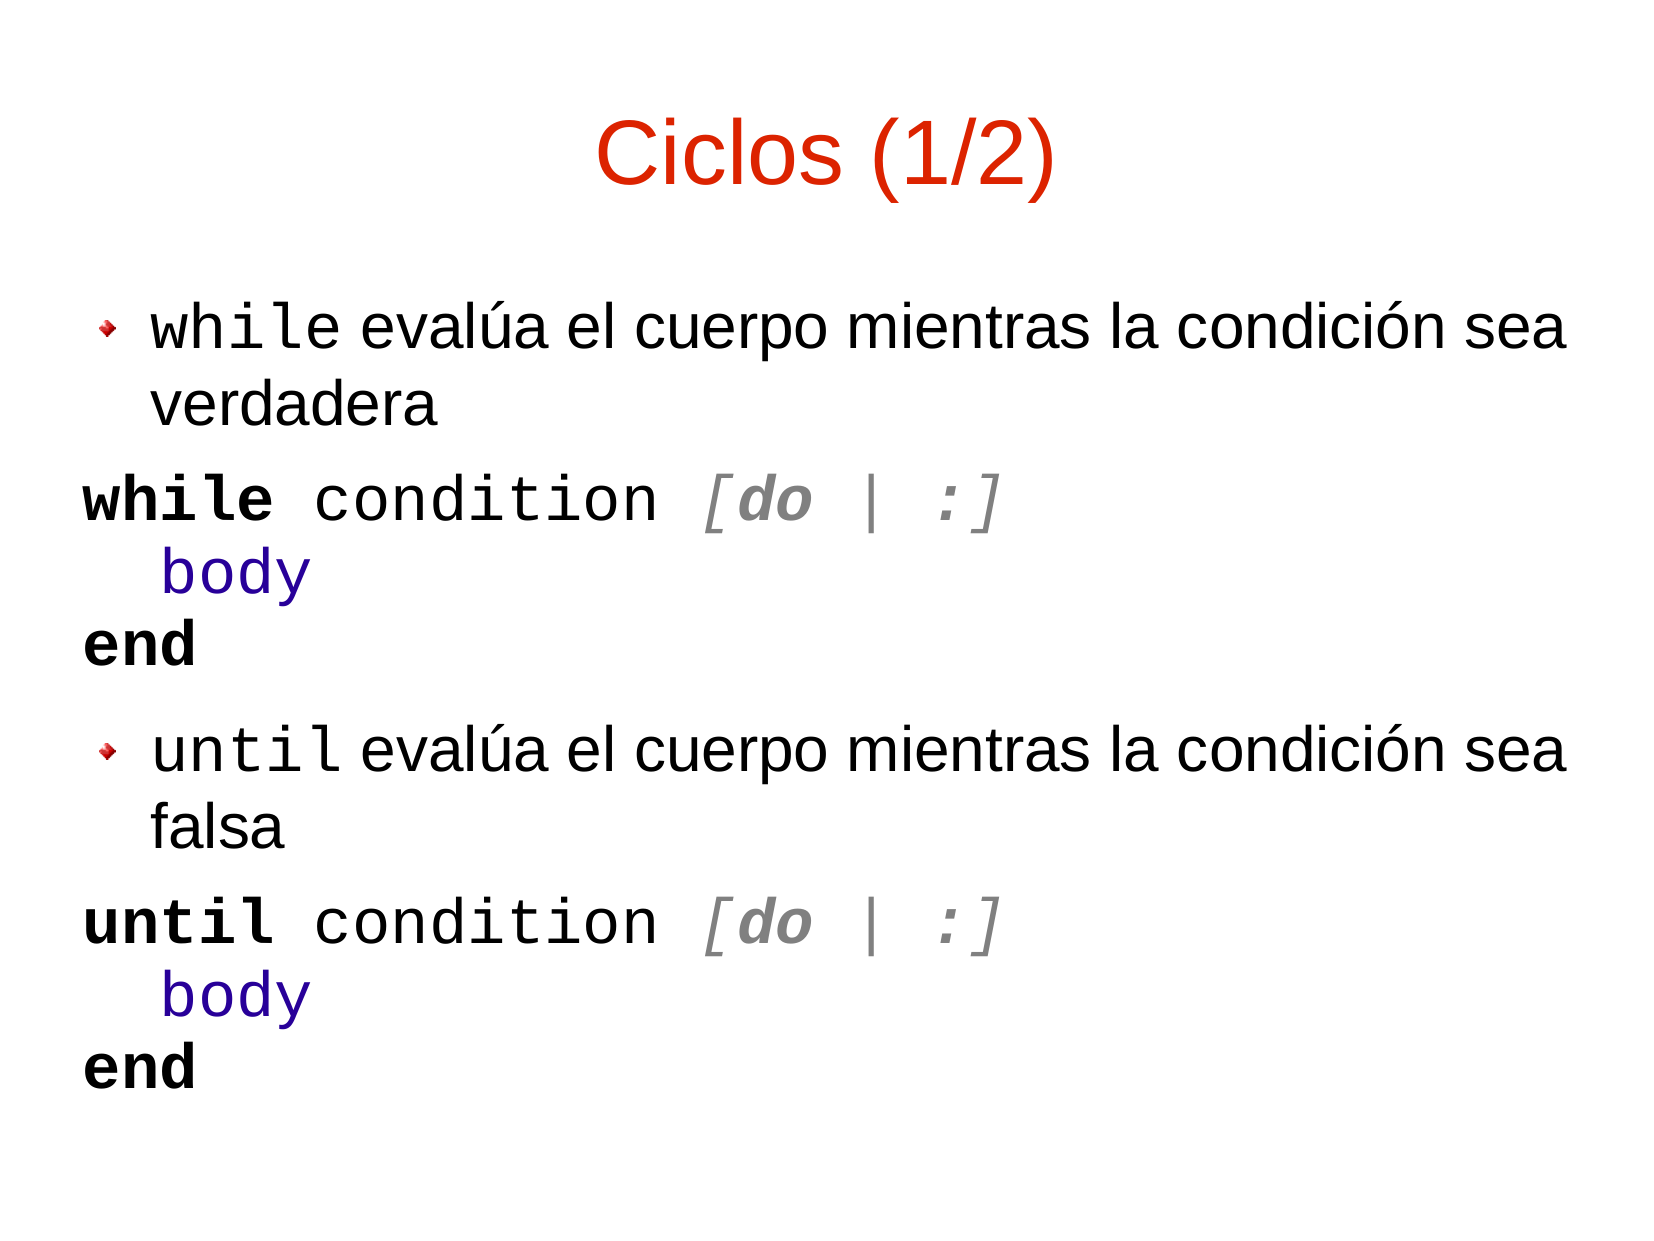

# Ciclos (1/2)
while evalúa el cuerpo mientras la condición sea verdadera
while condition [do | :]
 body
end
until evalúa el cuerpo mientras la condición sea falsa
until condition [do | :]
 body
end